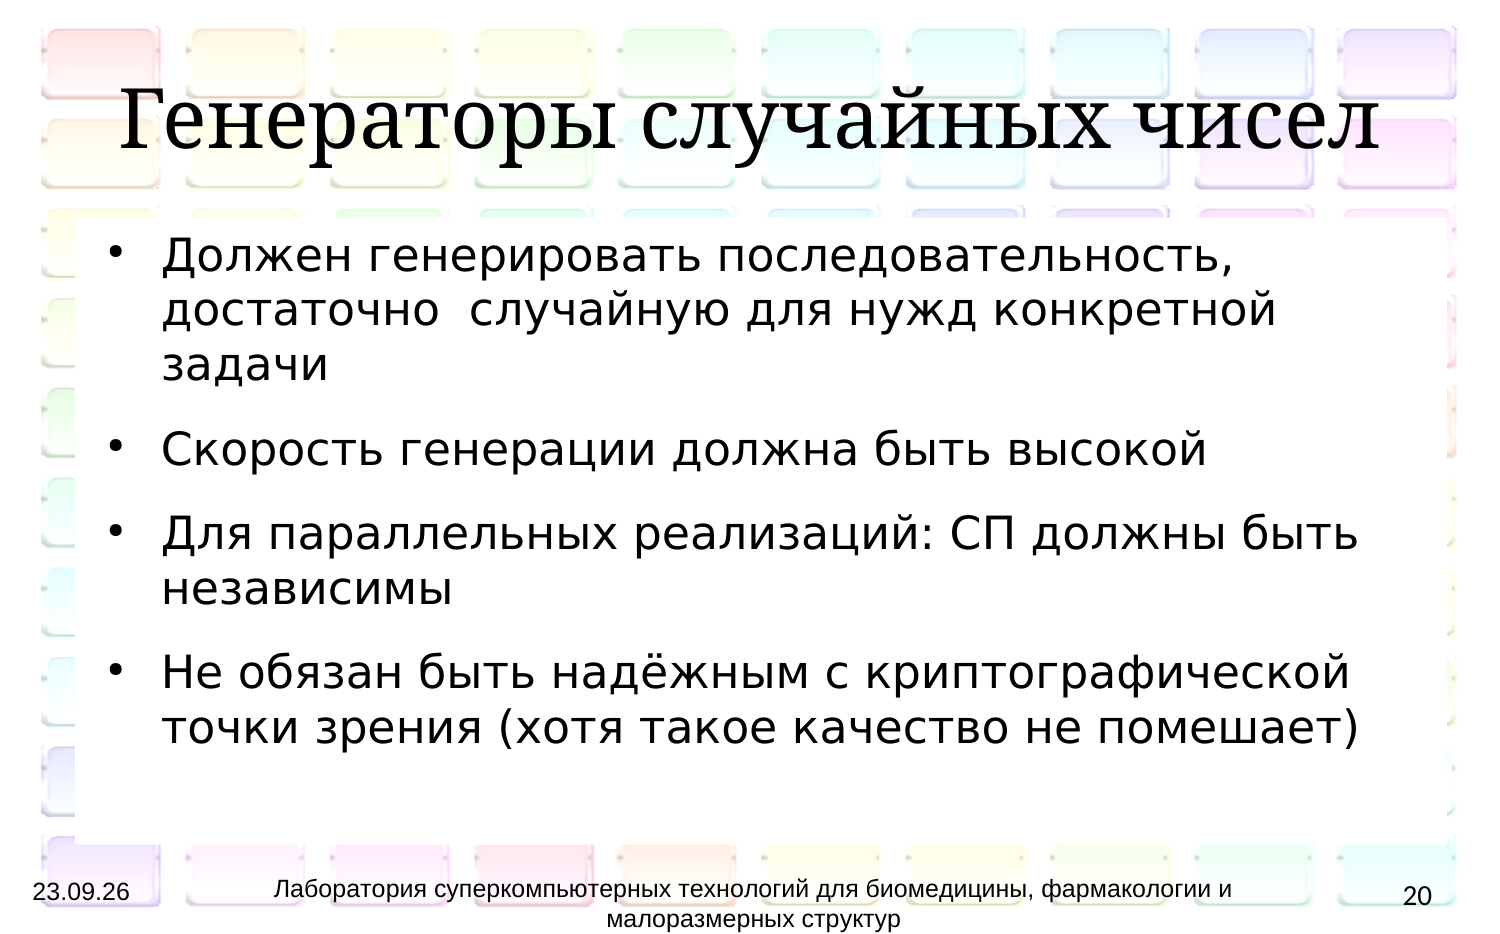

# Генераторы случайных чисел
Должен генерировать последовательность, достаточно случайную для нужд конкретной задачи
Скорость генерации должна быть высокой
Для параллельных реализаций: СП должны быть независимы
Не обязан быть надёжным с криптографической точки зрения (хотя такое качество не помешает)
Лаборатория суперкомпьютерных технологий для биомедицины, фармакологии и малоразмерных структур